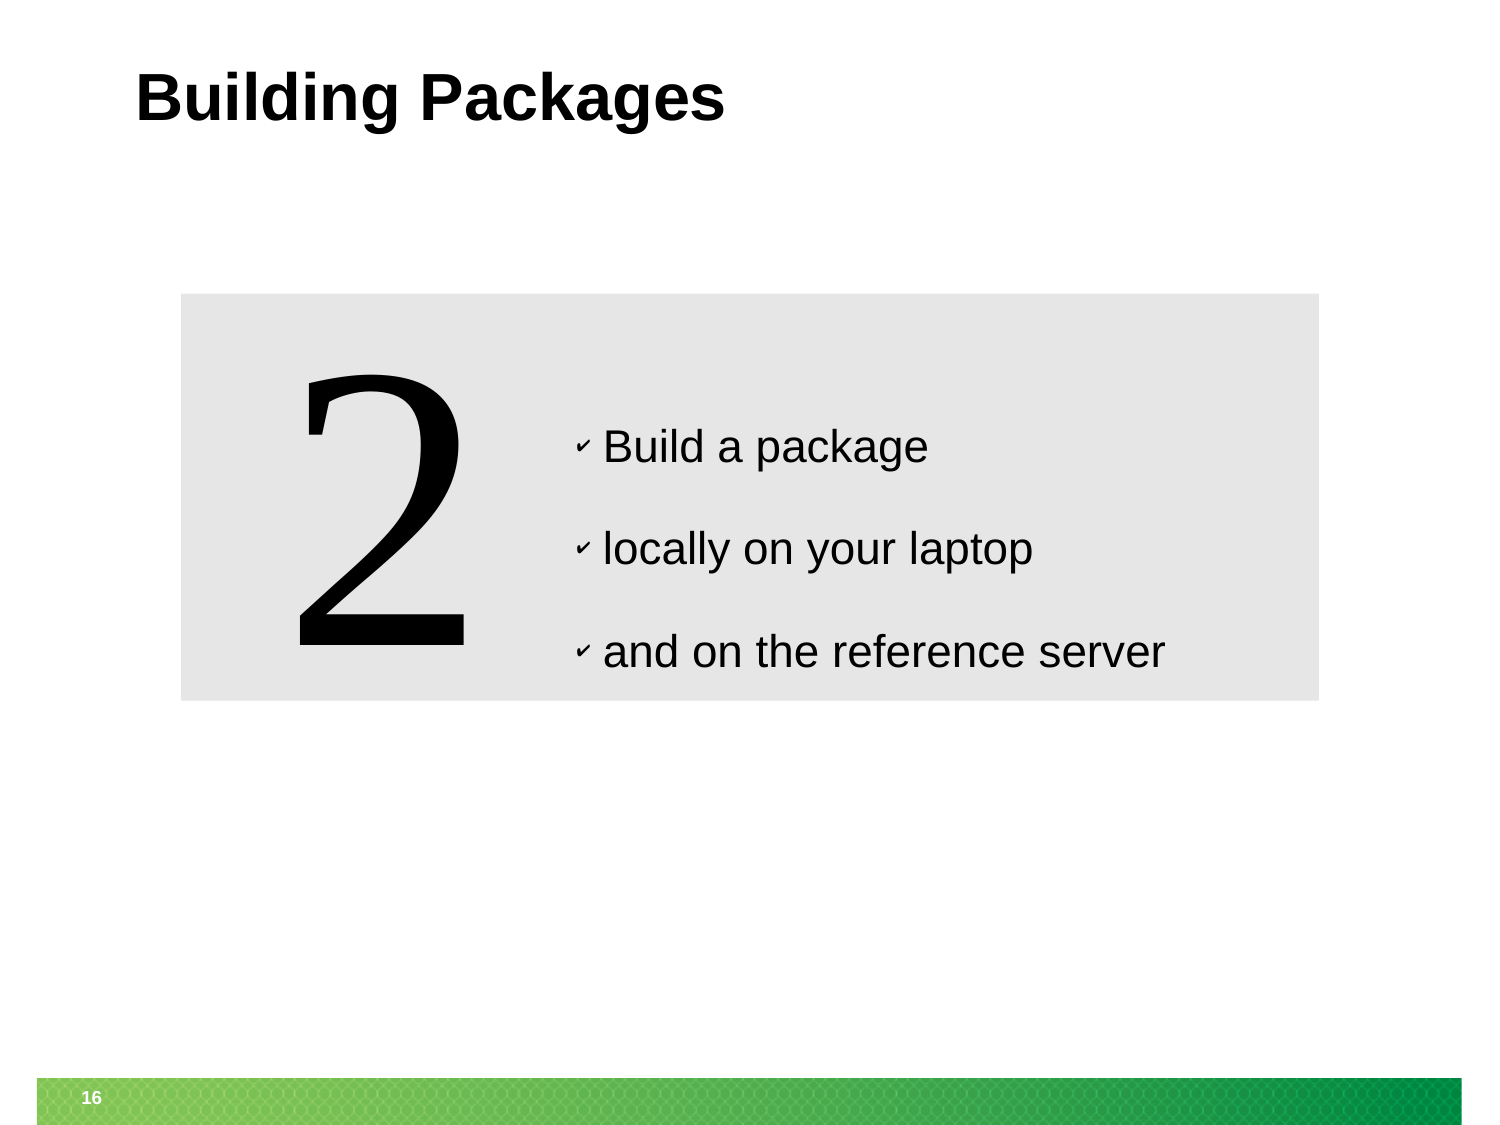

# Building Packages
2
 Build a package
 locally on your laptop
 and on the reference server